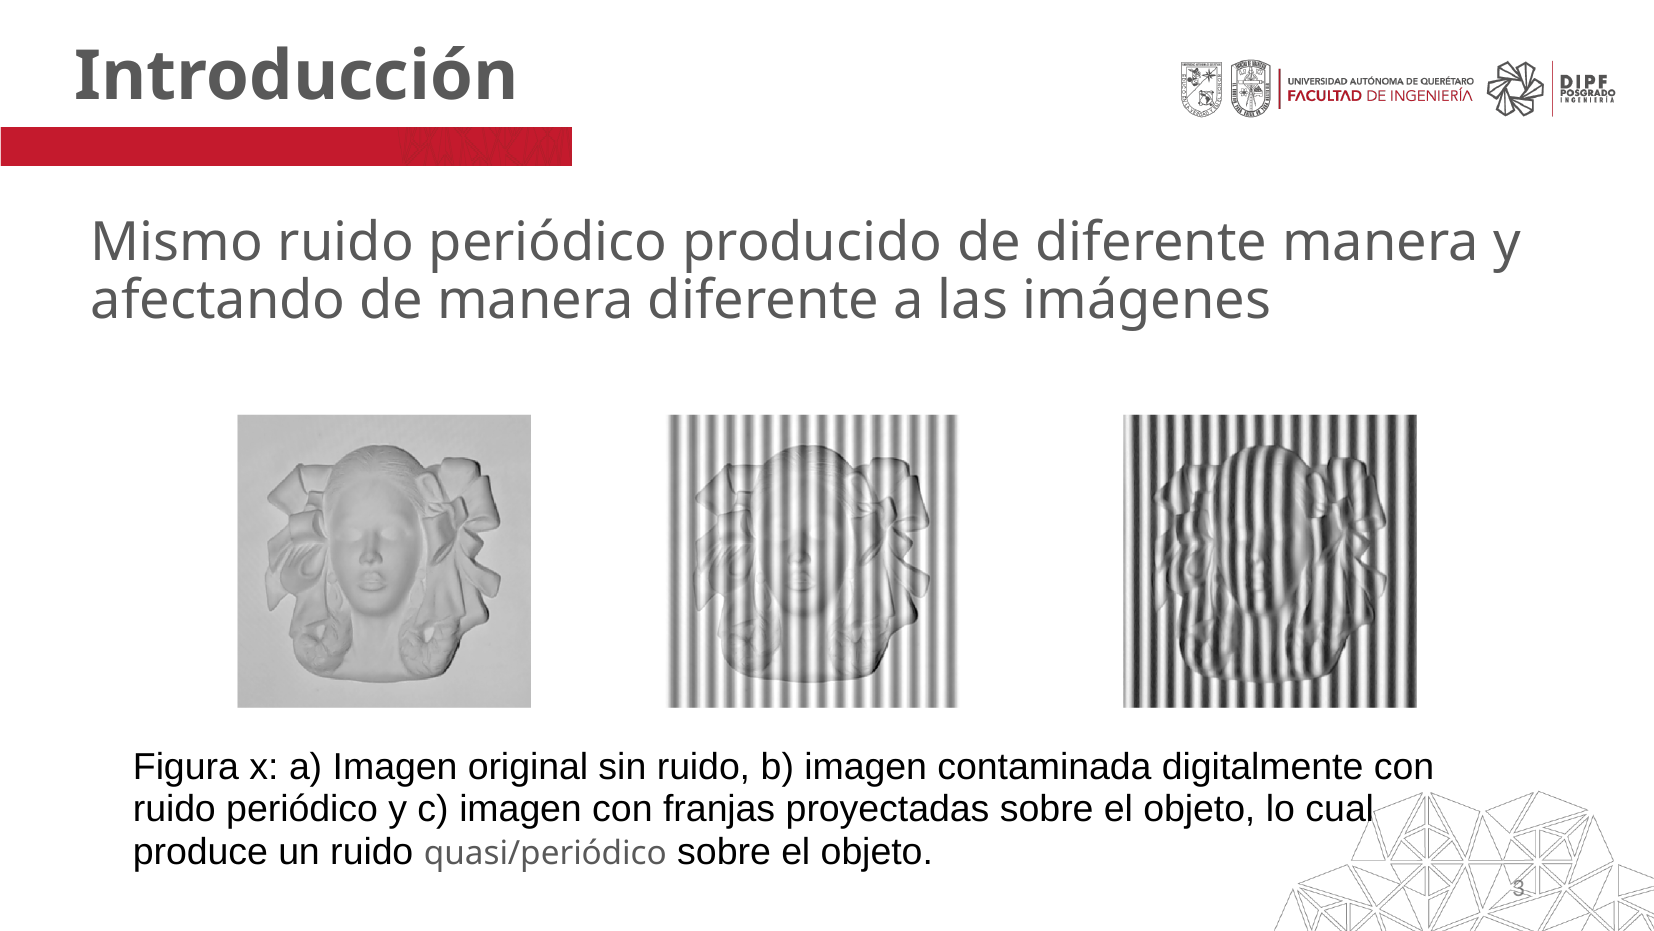

Introducción
# Mismo ruido periódico producido de diferente manera y afectando de manera diferente a las imágenes
Figura x: a) Imagen original sin ruido, b) imagen contaminada digitalmente con ruido periódico y c) imagen con franjas proyectadas sobre el objeto, lo cual produce un ruido quasi/periódico sobre el objeto.
3